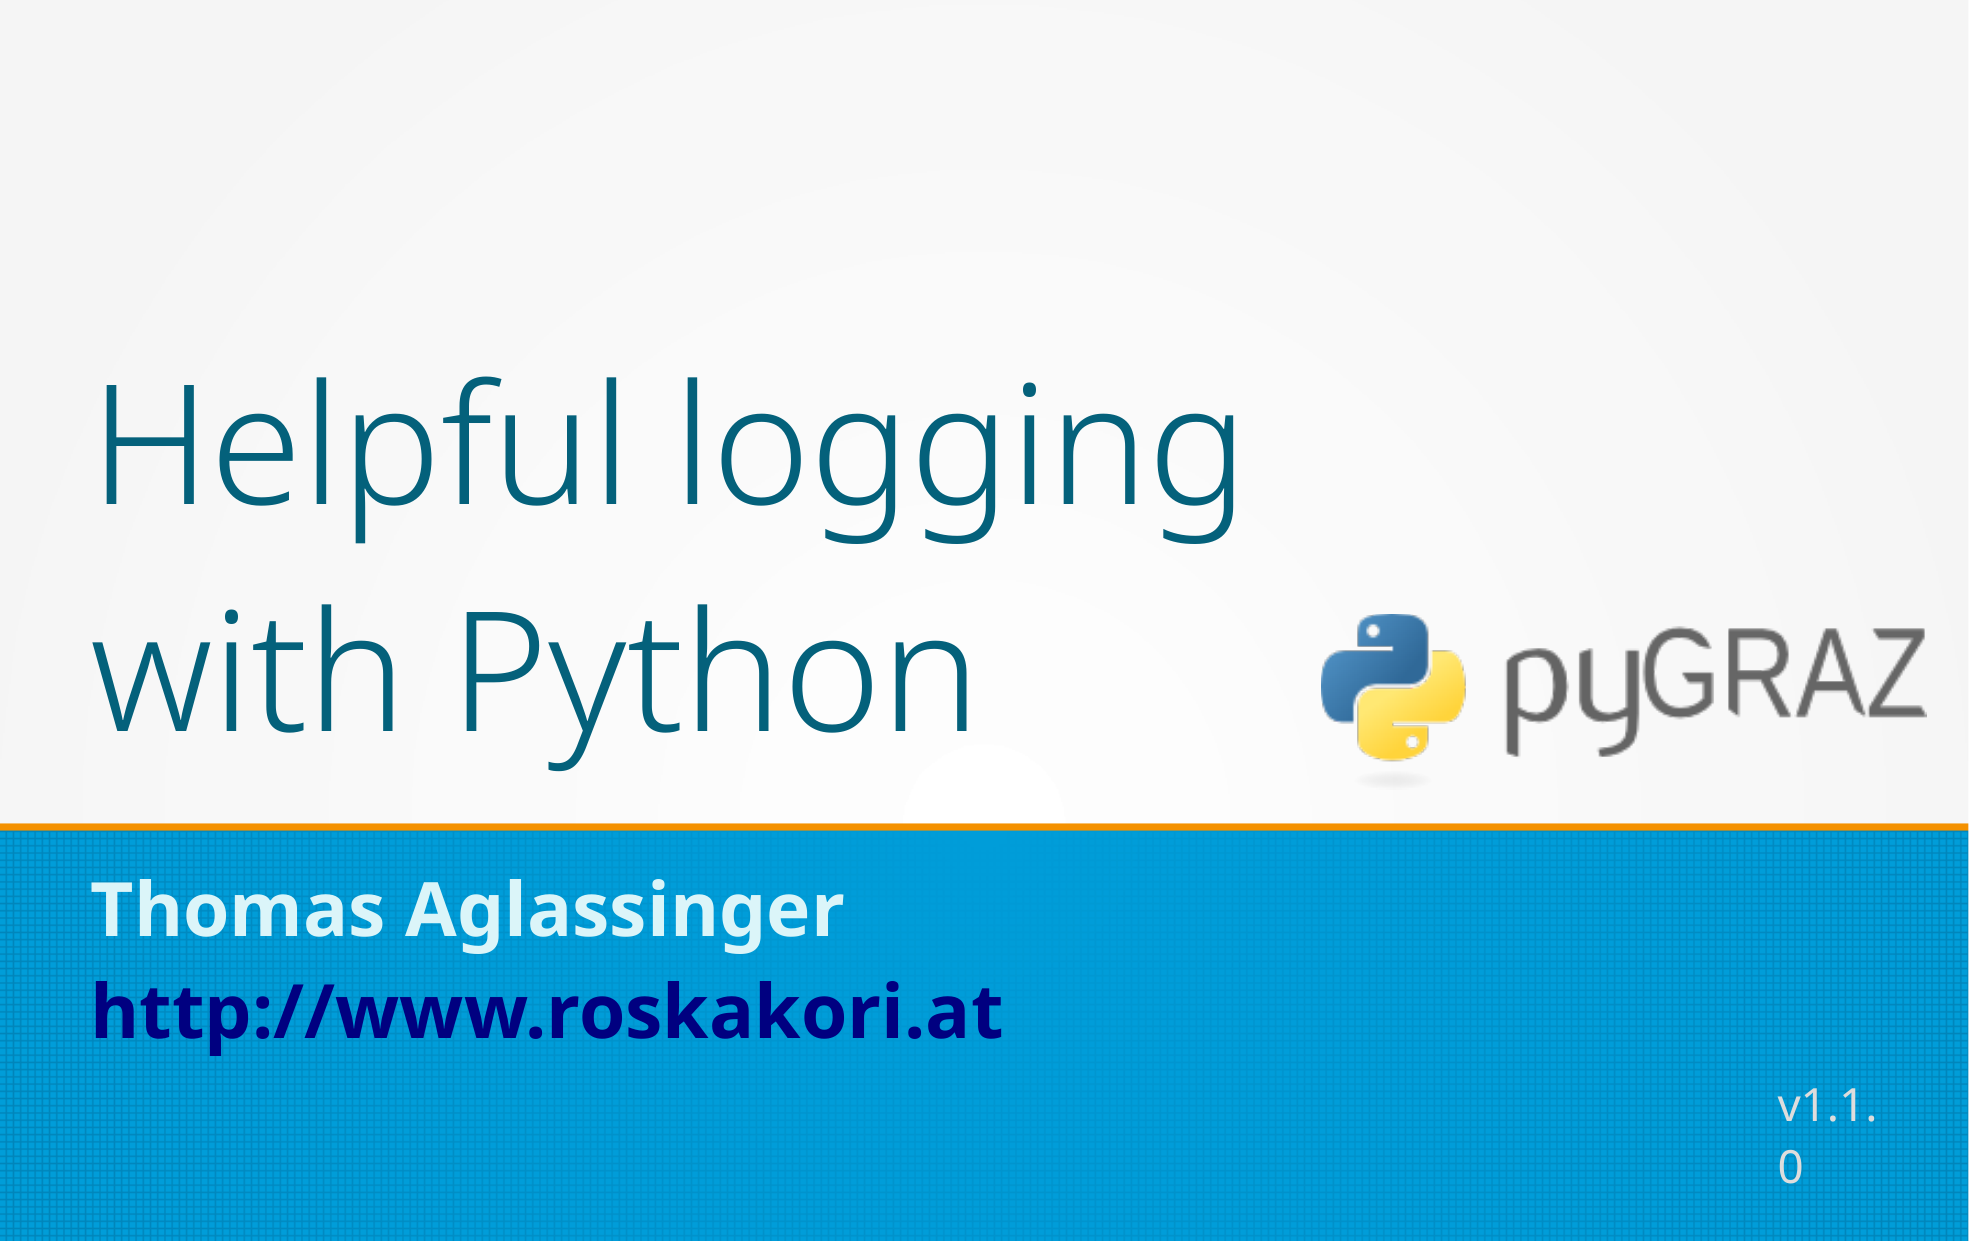

# Helpful logging with Python
Thomas Aglassinger
http://www.roskakori.at
v1.1.0